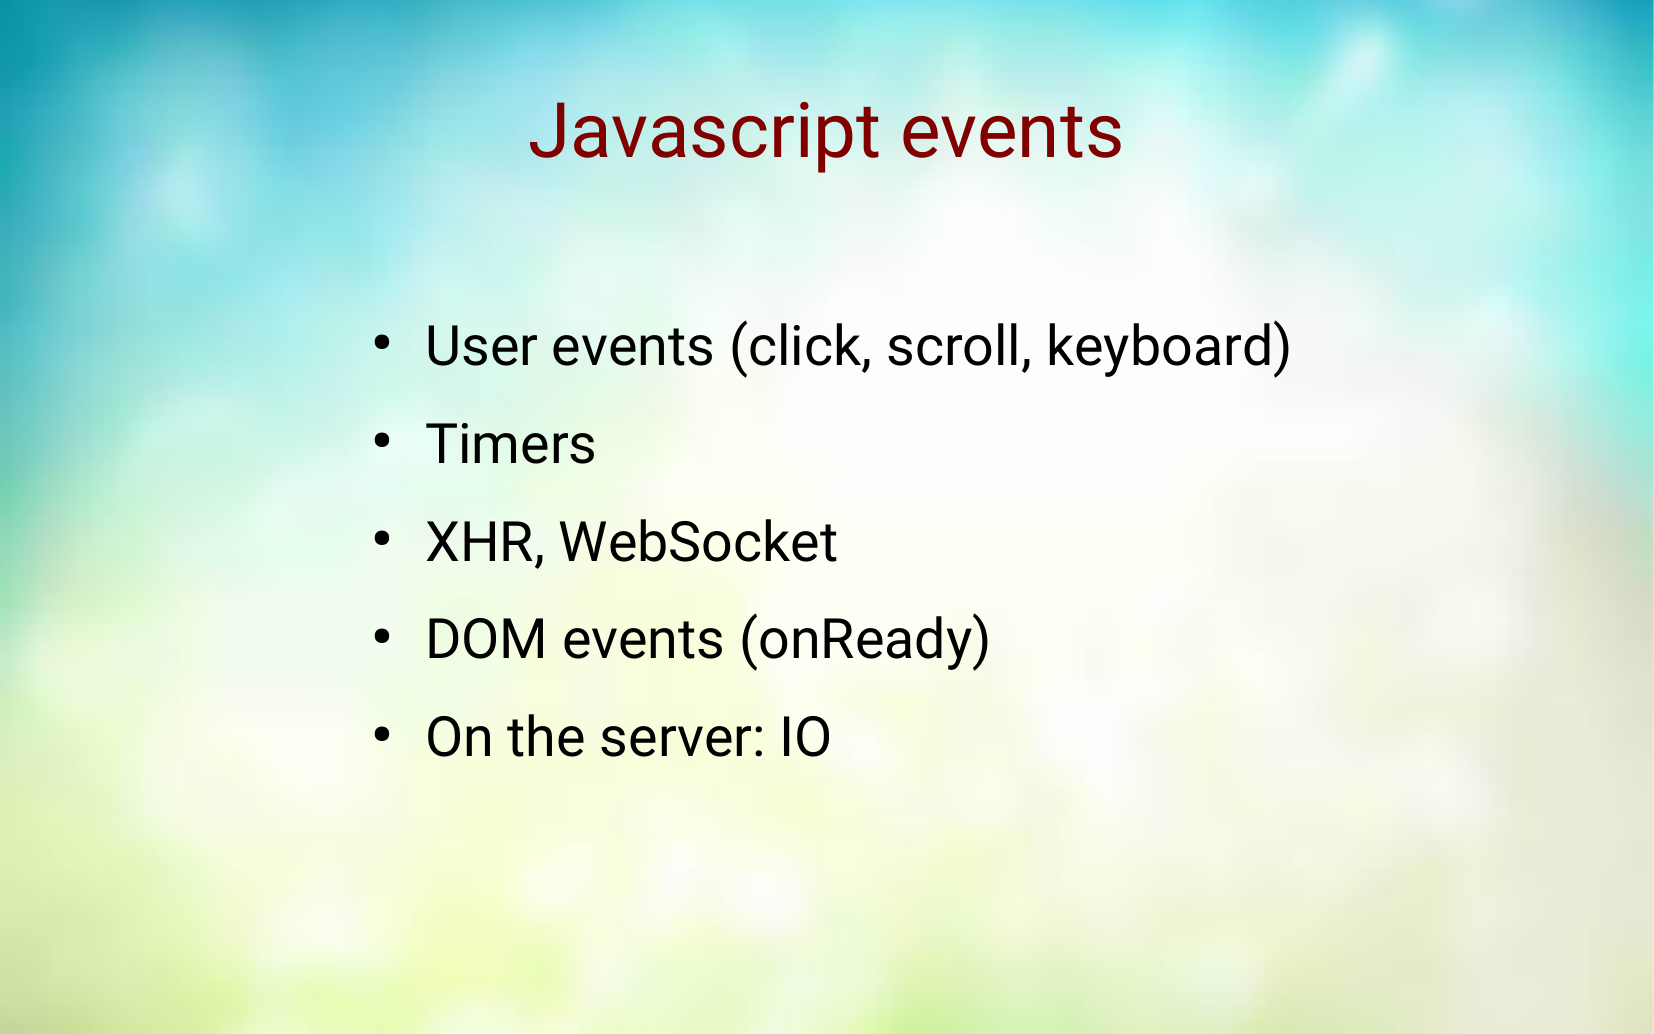

Javascript events
# User events (click, scroll, keyboard)
Timers
XHR, WebSocket
DOM events (onReady)
On the server: IO